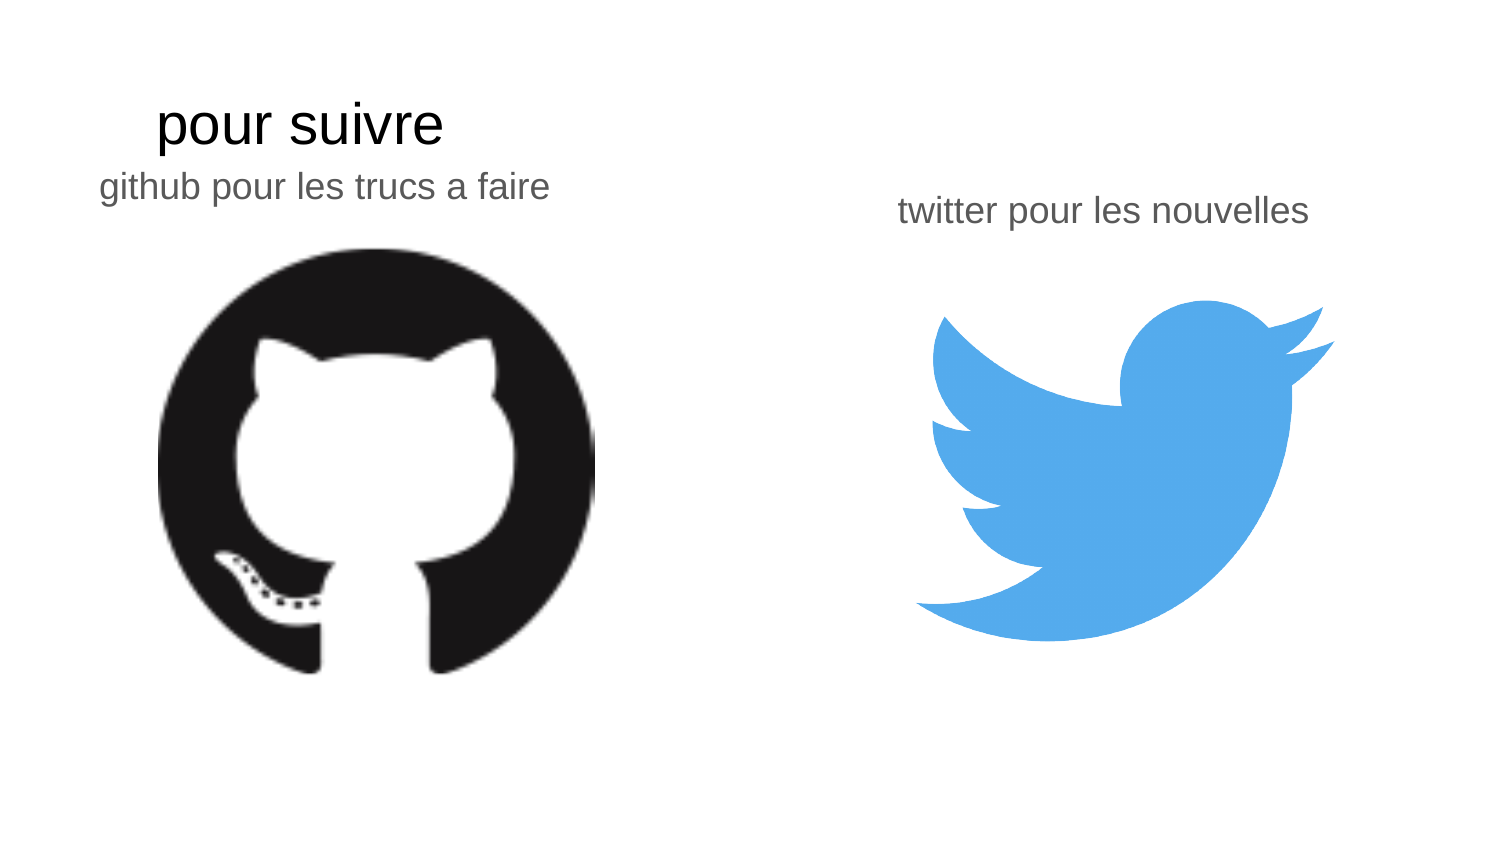

# pour suivre
github pour les trucs a faire
 twitter pour les nouvelles
 conserver l expertise raisonnable
la desinformation
tout en privatisant au besoin
encourager le non gouv
faire le suivi de la decentralisation et de la centralisation des ressources
faire une frequence des consultations pertinentes a l implication voulu